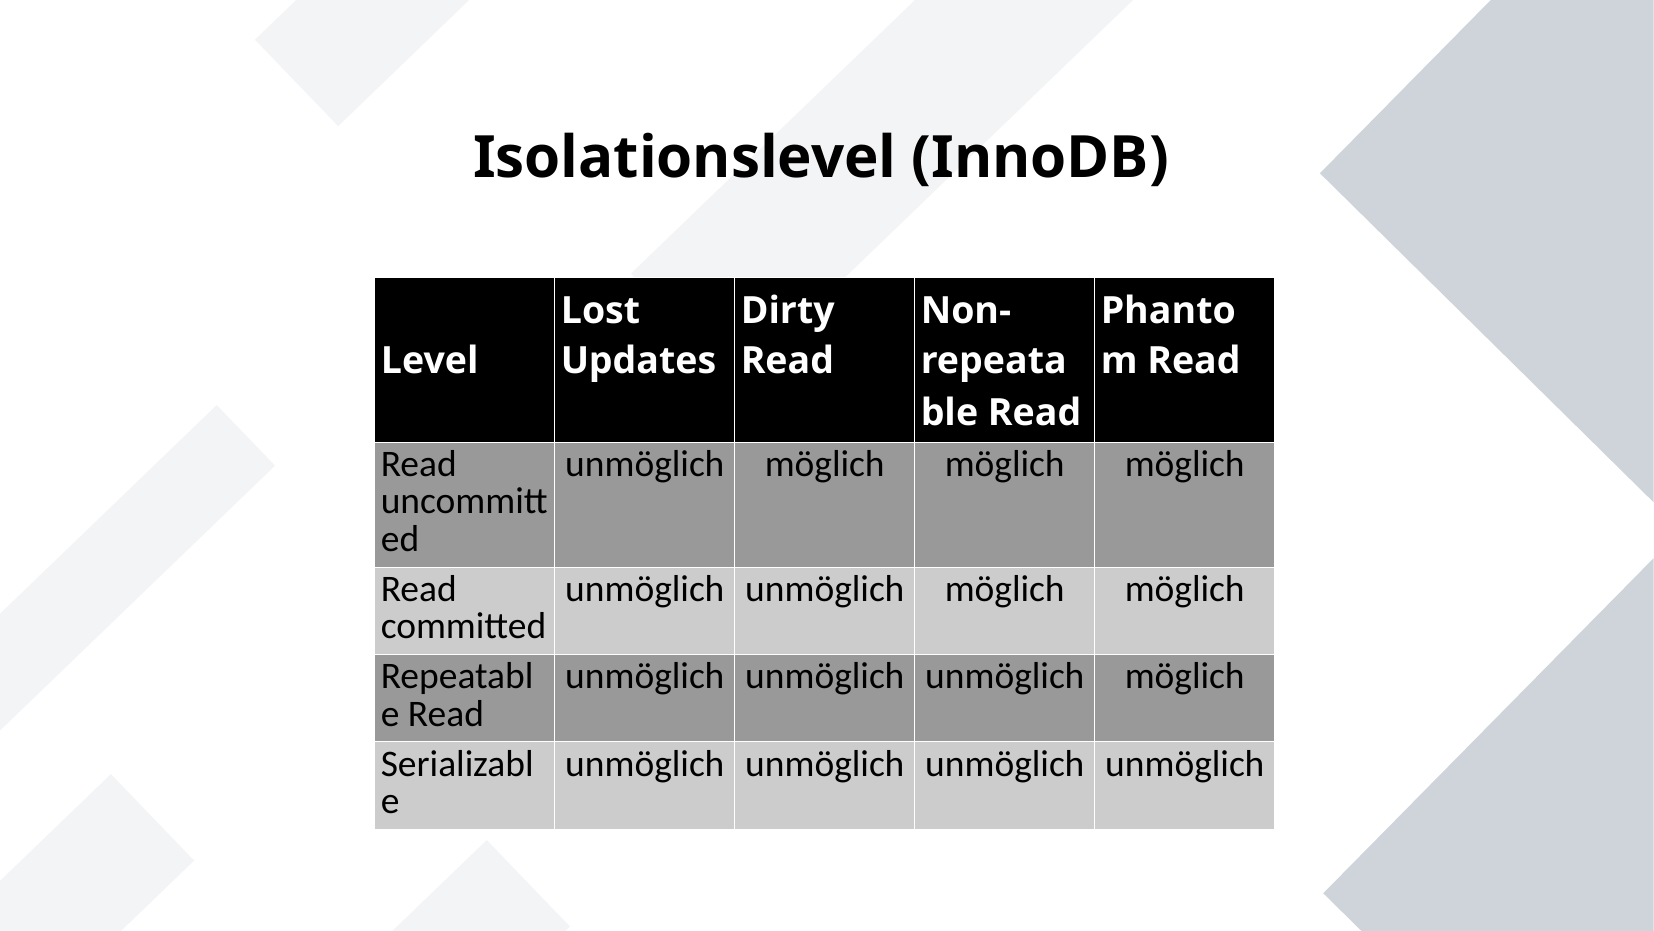

# Isolationslevel (InnoDB)
| Level | Lost Updates | Dirty Read | Non-repeatable Read | Phantom Read |
| --- | --- | --- | --- | --- |
| Read uncommitted | unmöglich | möglich | möglich | möglich |
| Read committed | unmöglich | unmöglich | möglich | möglich |
| Repeatable Read | unmöglich | unmöglich | unmöglich | möglich |
| Serializable | unmöglich | unmöglich | unmöglich | unmöglich |